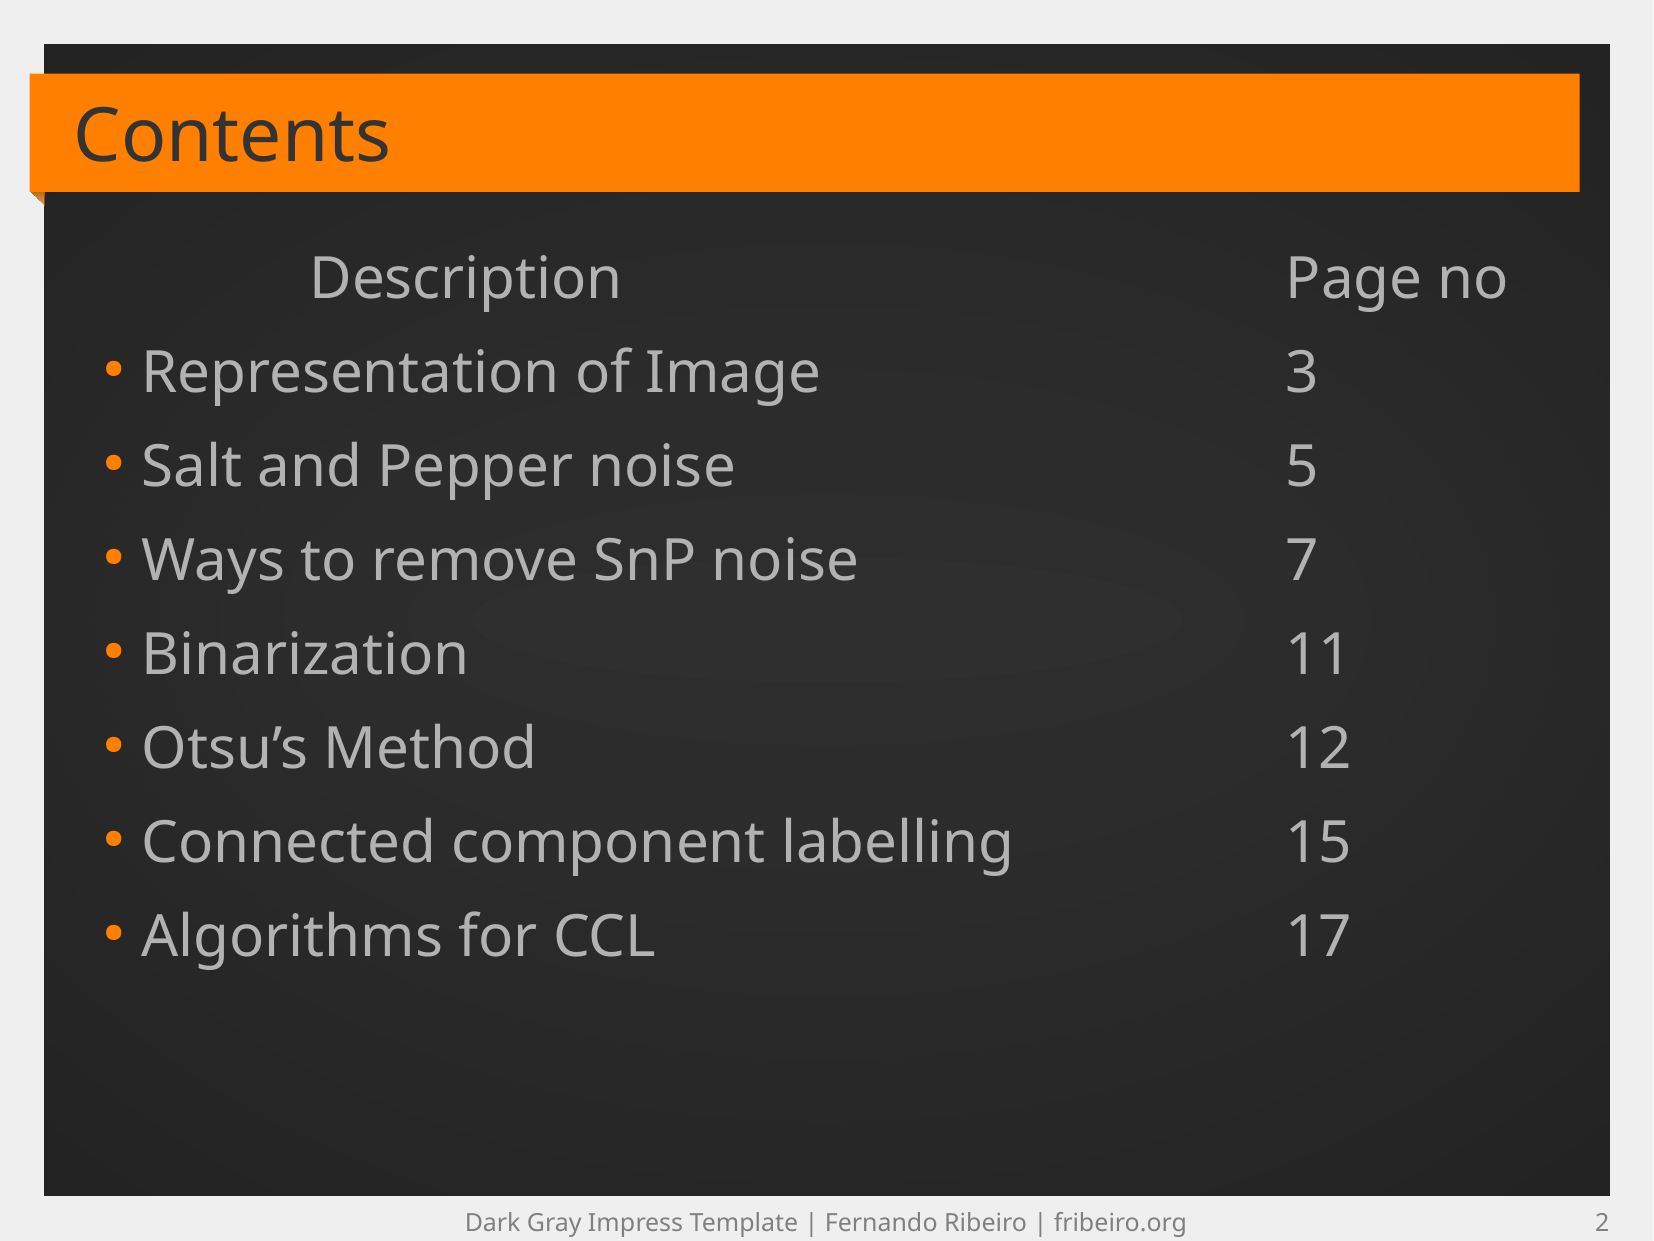

# Contents
 Description
Representation of Image
Salt and Pepper noise
Ways to remove SnP noise
Binarization
Otsu’s Method
Connected component labelling
Algorithms for CCL
Page no
3
5
7
11
12
15
17
Dark Gray Impress Template | Fernando Ribeiro | fribeiro.org
2